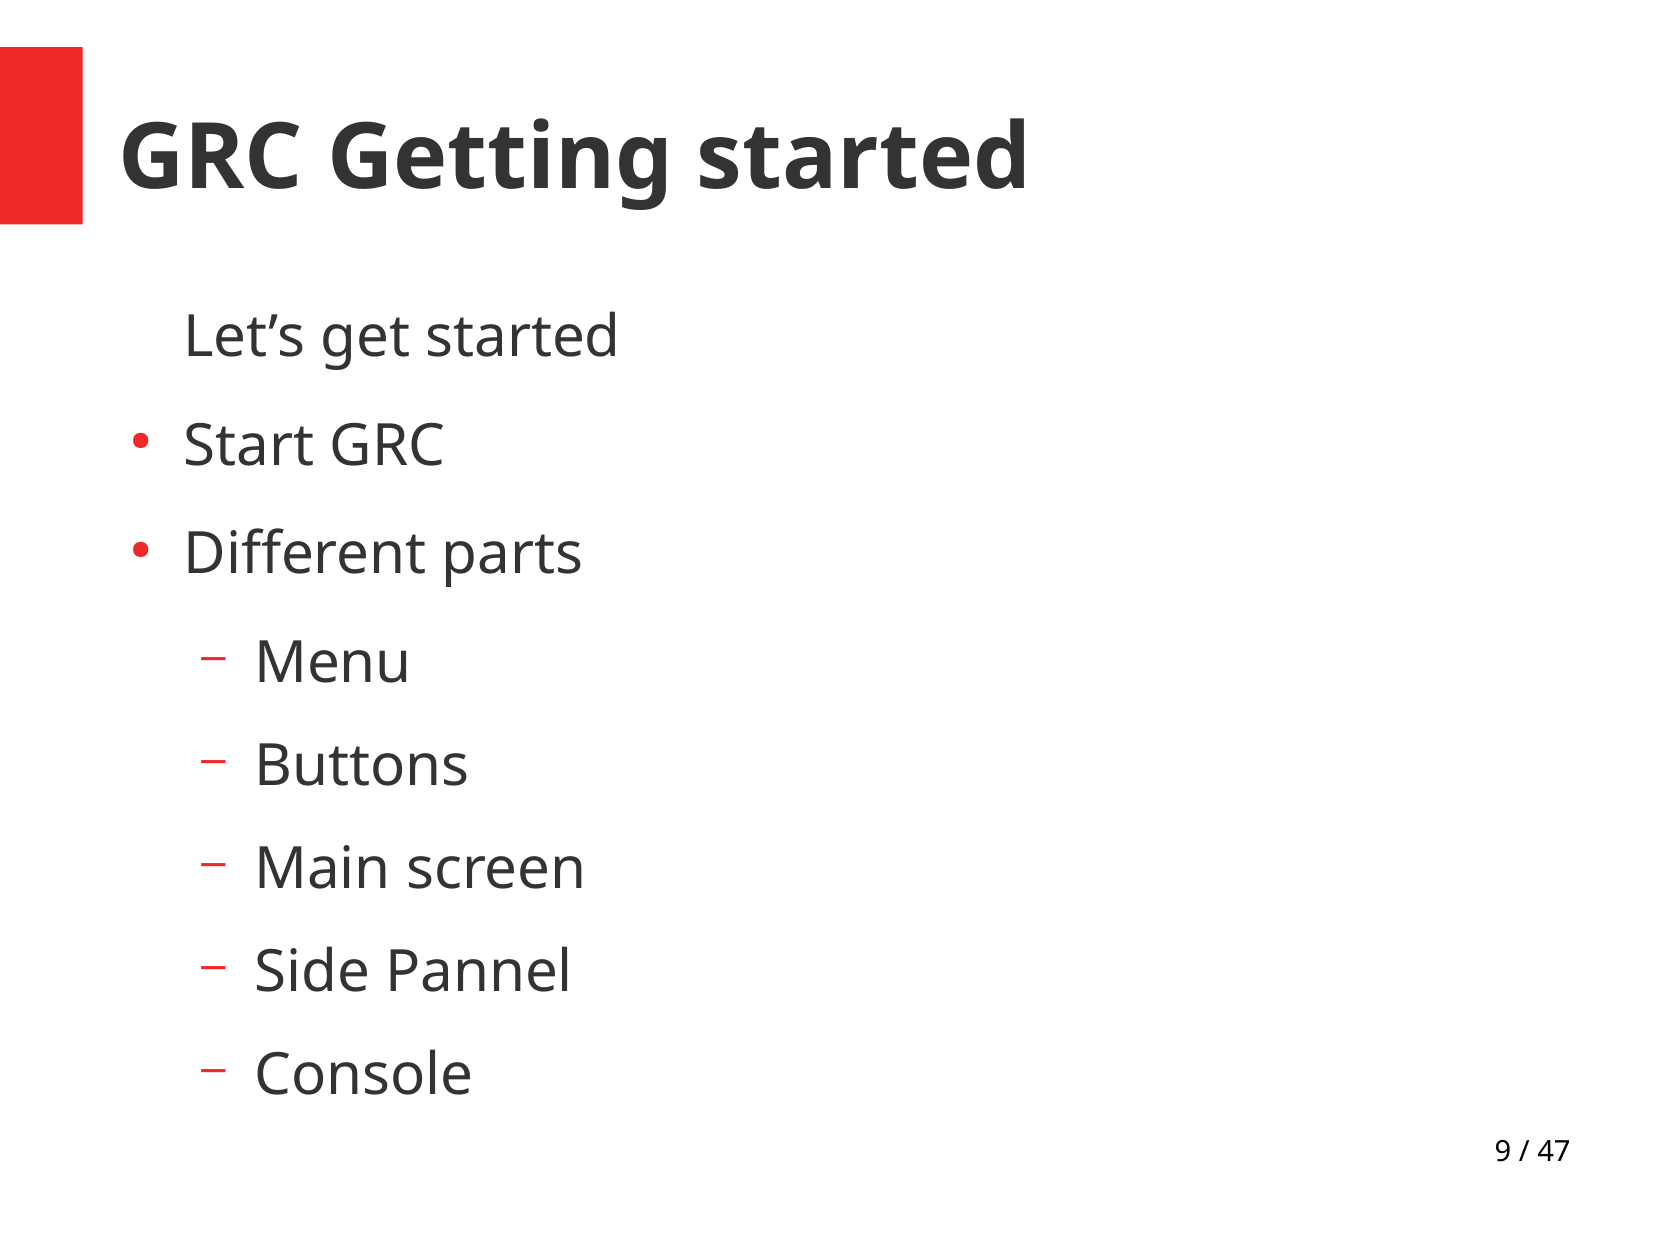

# GRC Getting started
Let’s get started
Start GRC
Different parts
Menu
Buttons
Main screen
Side Pannel
Console
9